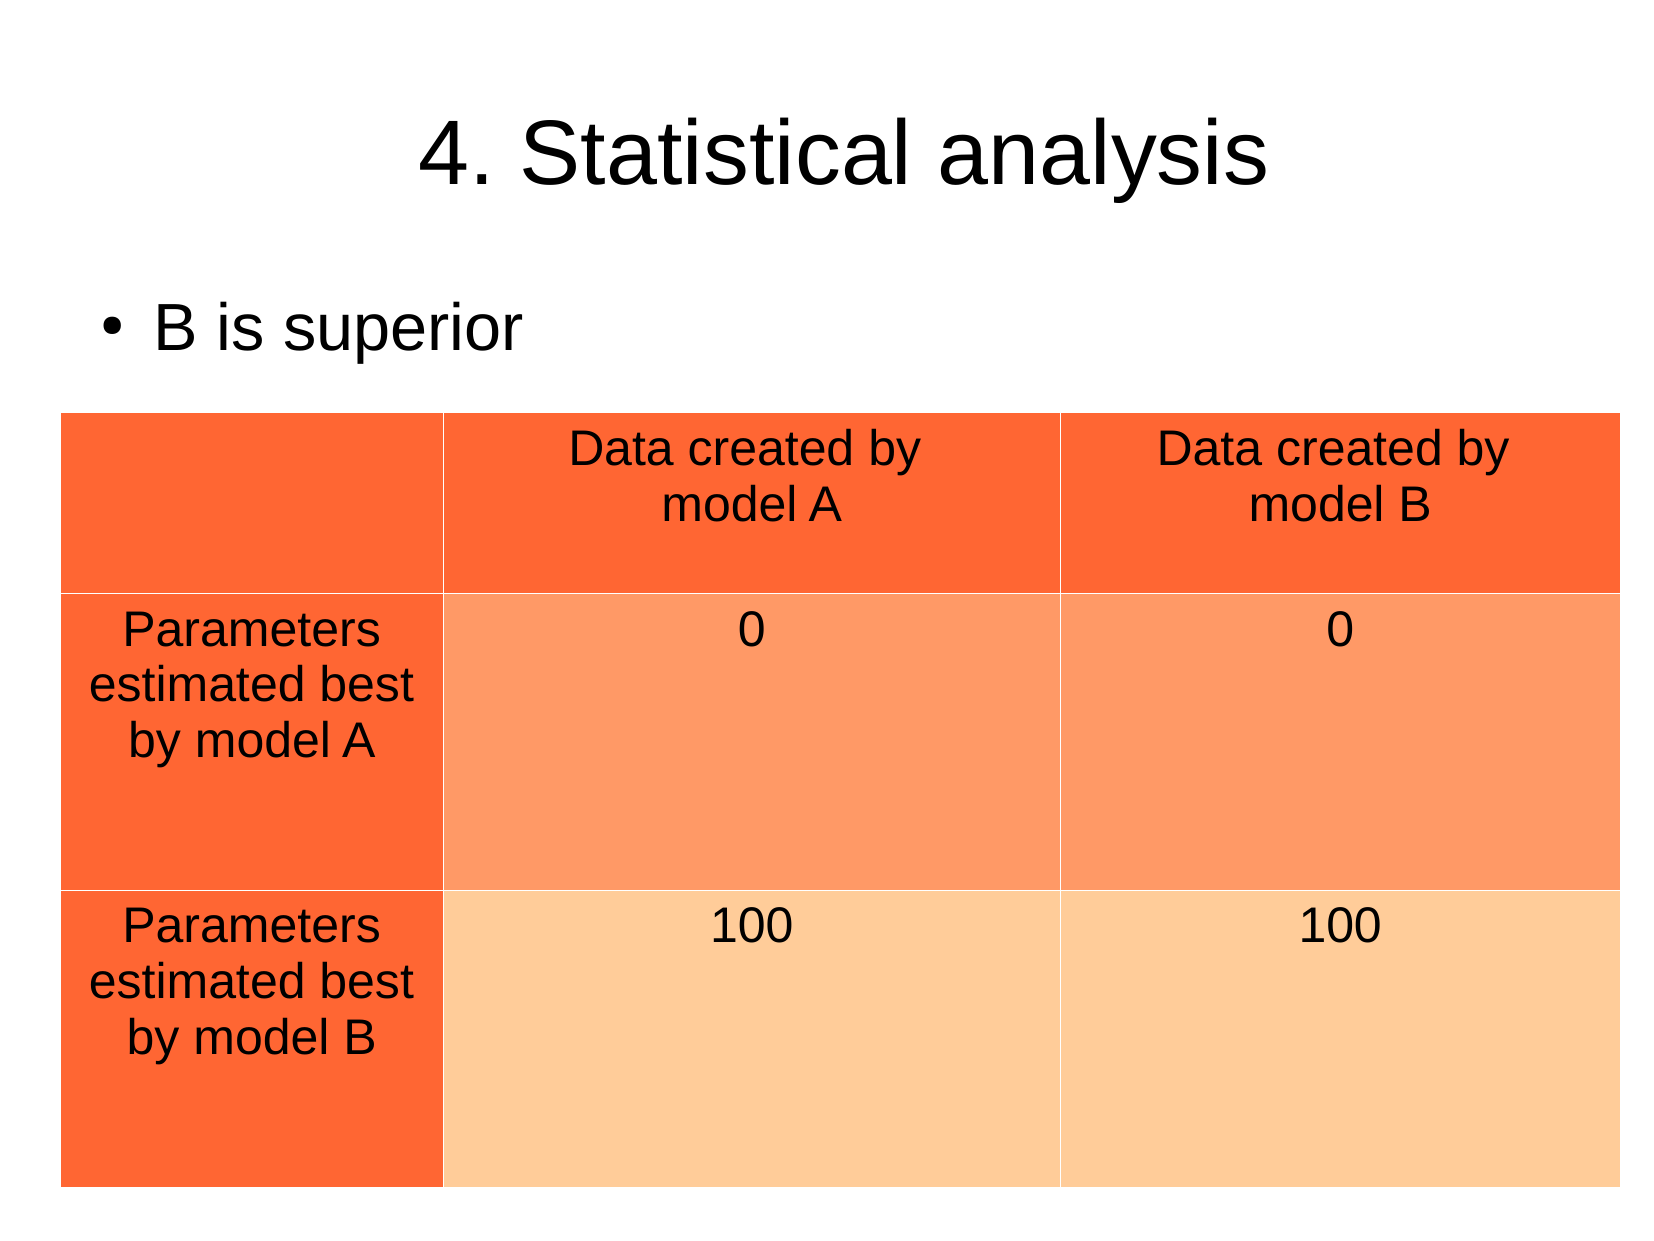

# 4. Statistical analysis
B is superior
| | Data created by model A | Data created by model B |
| --- | --- | --- |
| Parameters estimated best by model A | 0 | 0 |
| Parameters estimated best by model B | 100 | 100 |